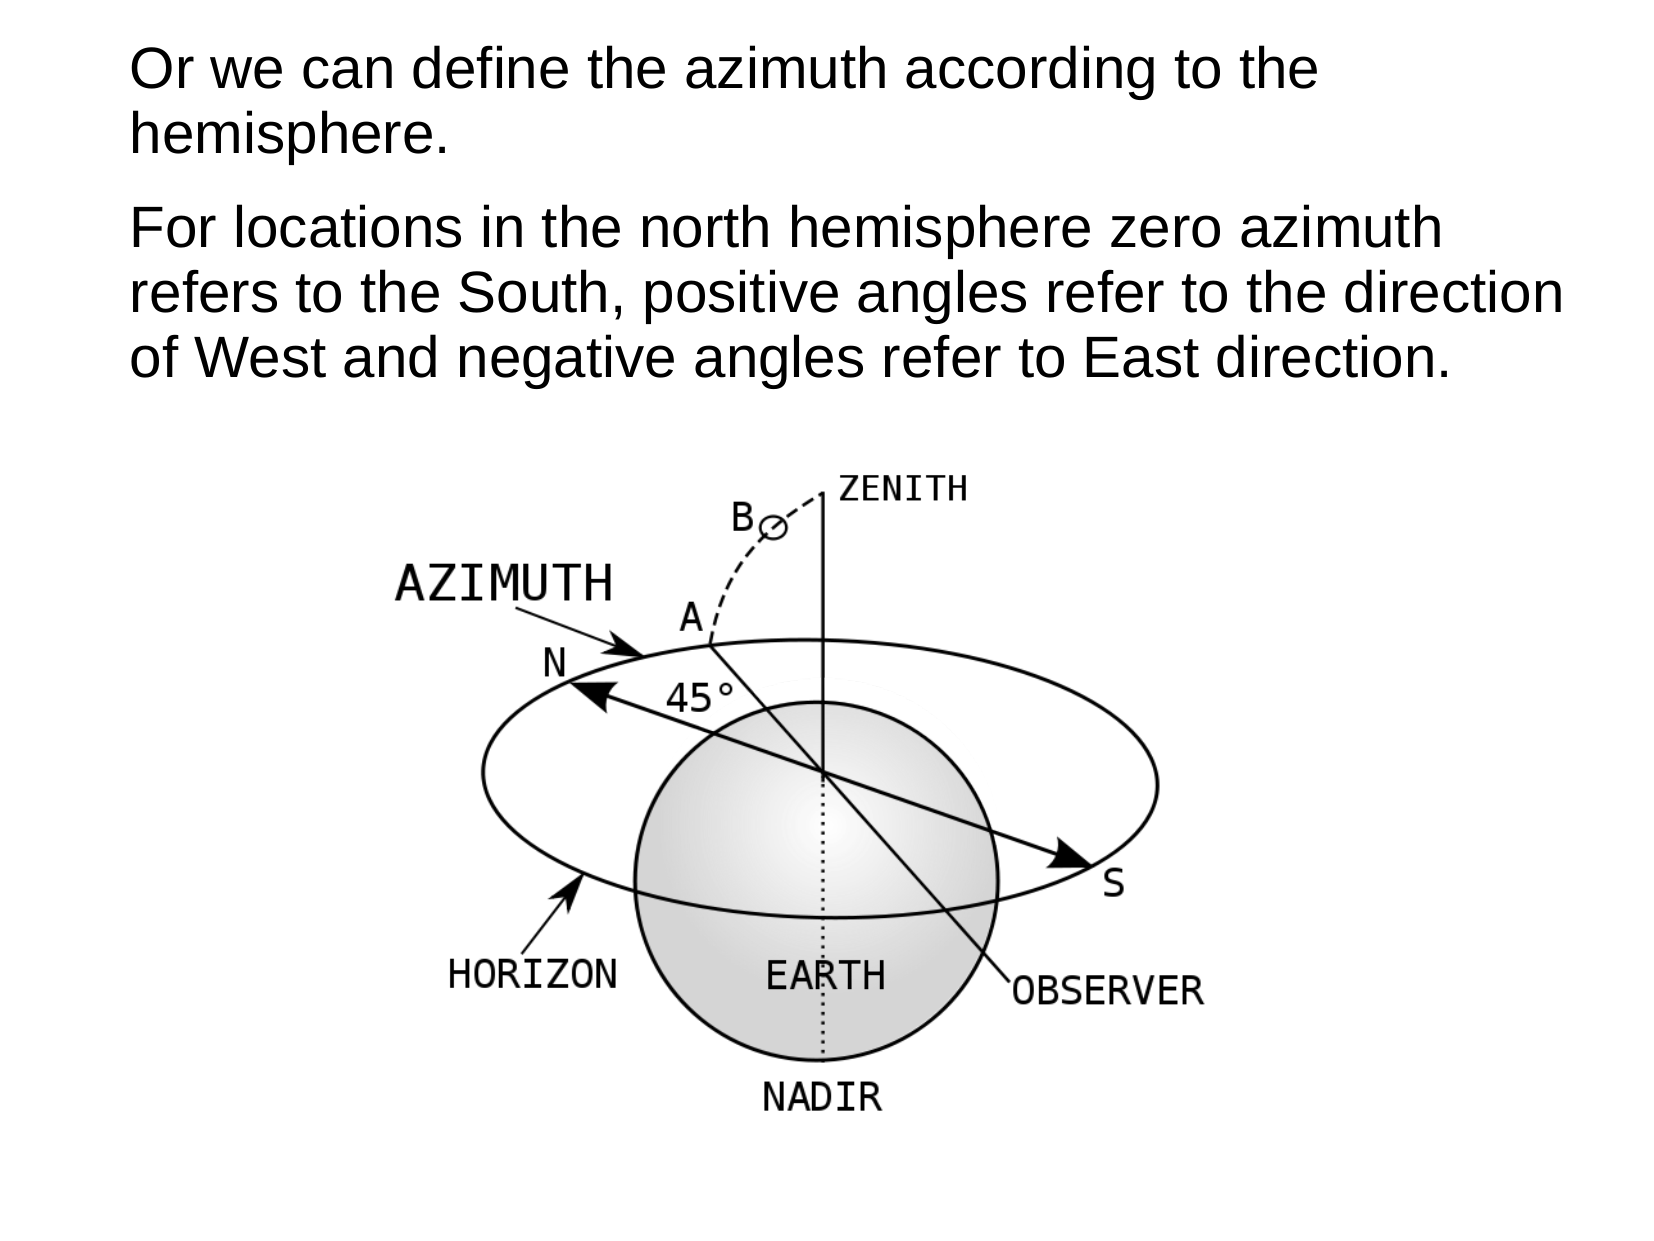

# Or we can define the azimuth according to the hemisphere.
For locations in the north hemisphere zero azimuth refers to the South, positive angles refer to the direction of West and negative angles refer to East direction.